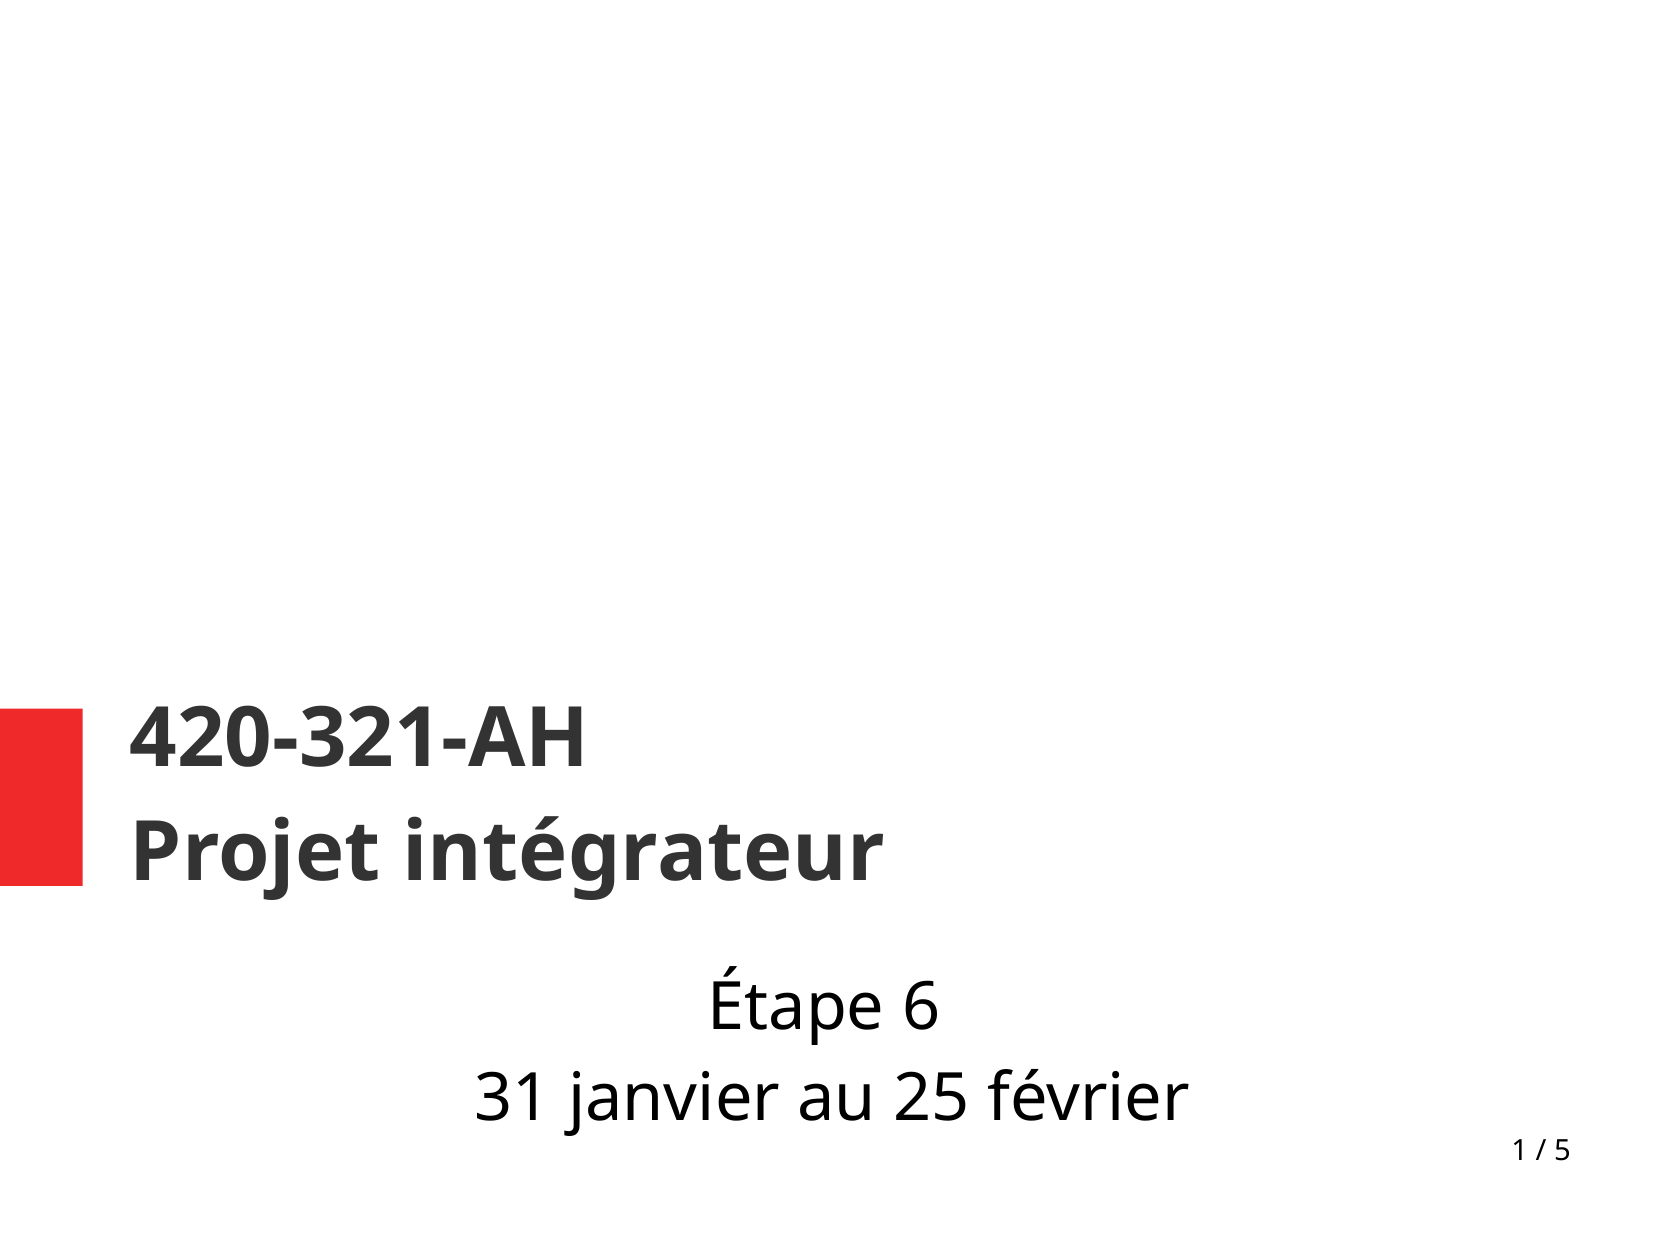

# 420-321-AH Projet intégrateur
Étape 6
31 janvier au 25 février
1